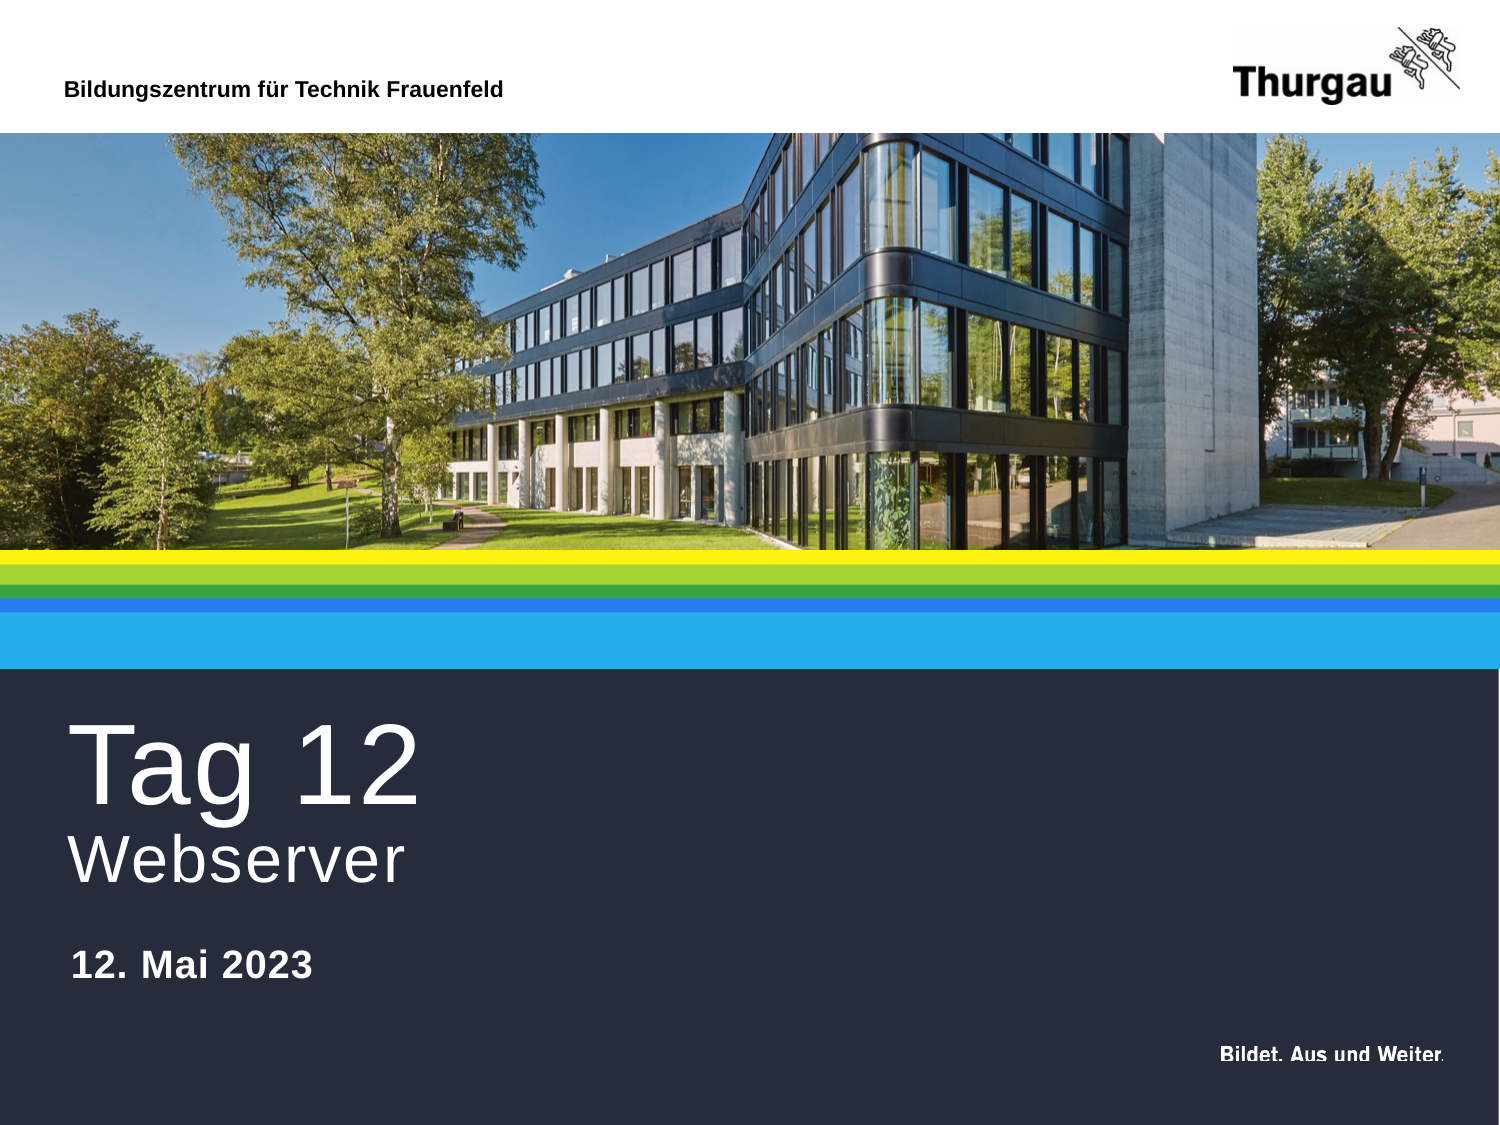

Bildungszentrum für Technik Frauenfeld
Tag 12
Webserver
12. Mai 2023